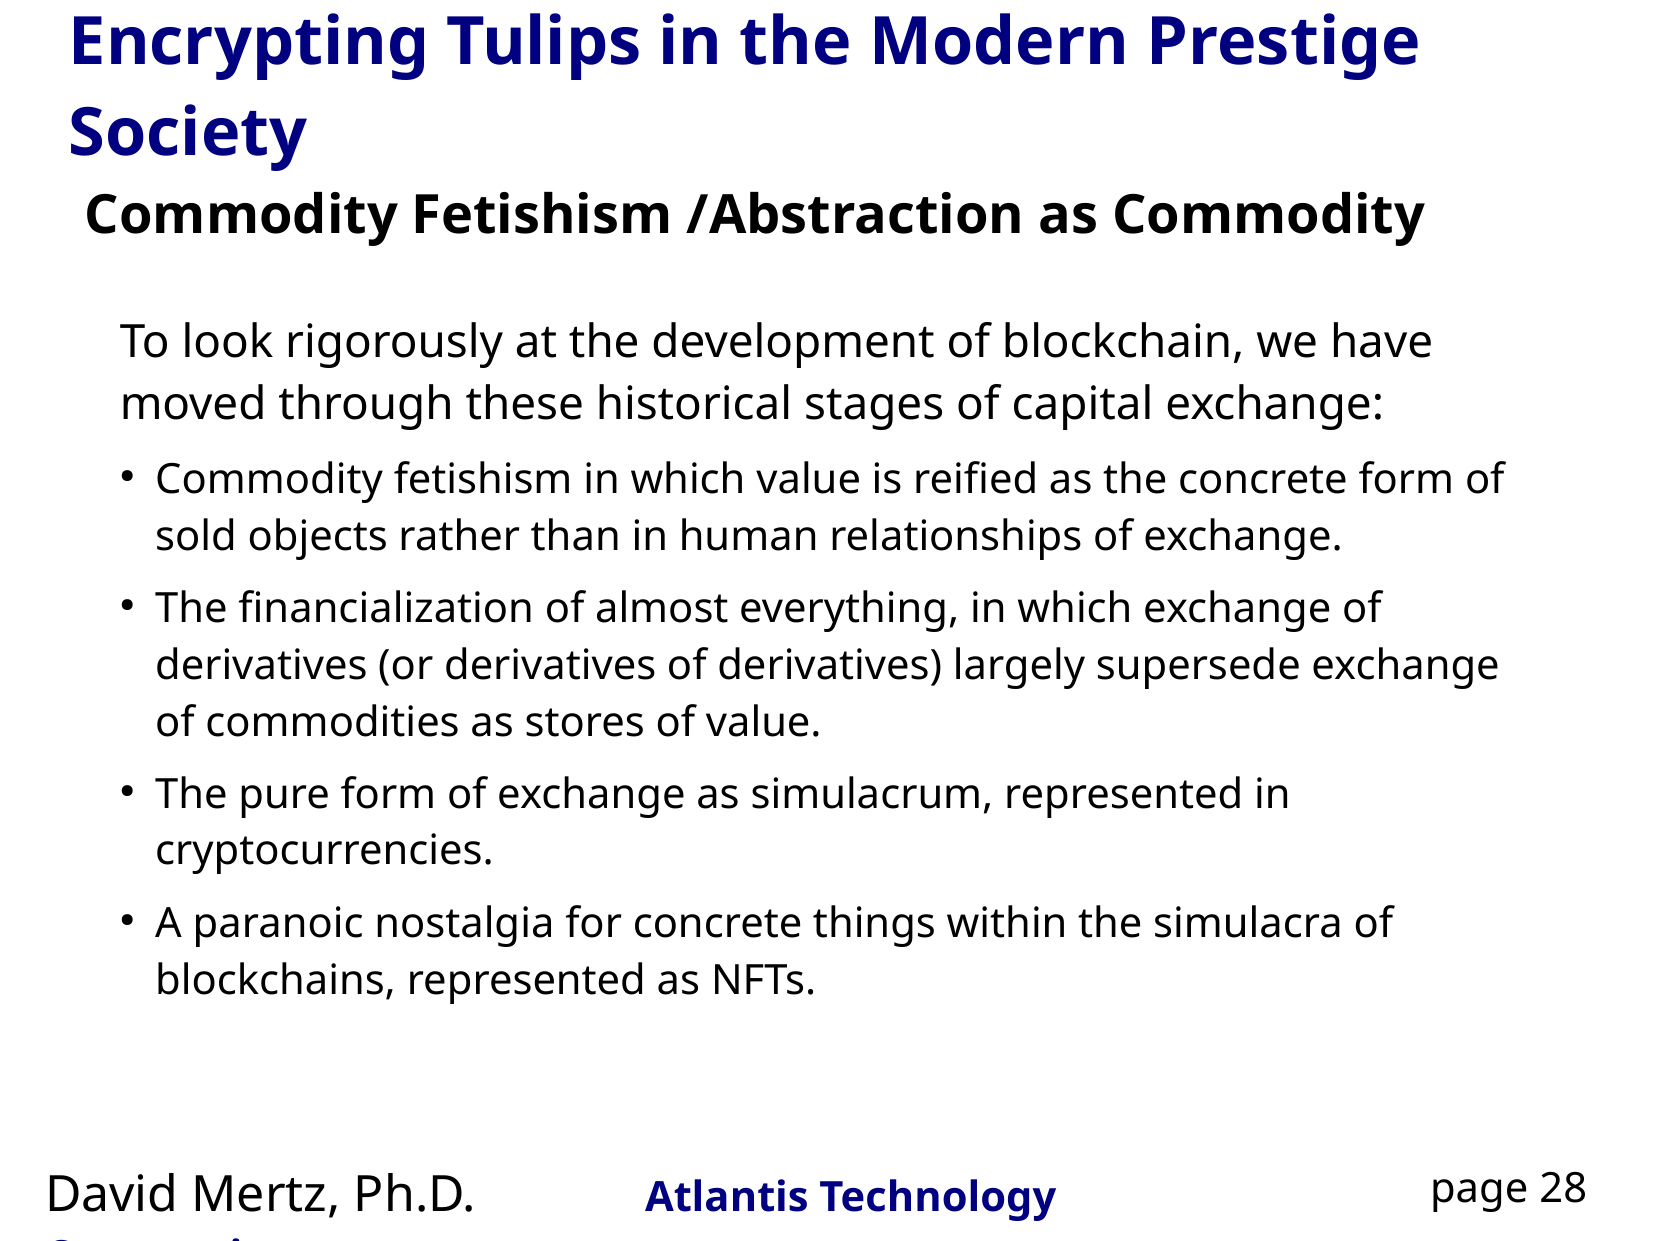

# Commodity Fetishism /Abstraction as Commodity
To look rigorously at the development of blockchain, we have moved through these historical stages of capital exchange:
Commodity fetishism in which value is reified as the concrete form of sold objects rather than in human relationships of exchange.
The financialization of almost everything, in which exchange of derivatives (or derivatives of derivatives) largely supersede exchange of commodities as stores of value.
The pure form of exchange as simulacrum, represented in cryptocurrencies.
A paranoic nostalgia for concrete things within the simulacra of blockchains, represented as NFTs.